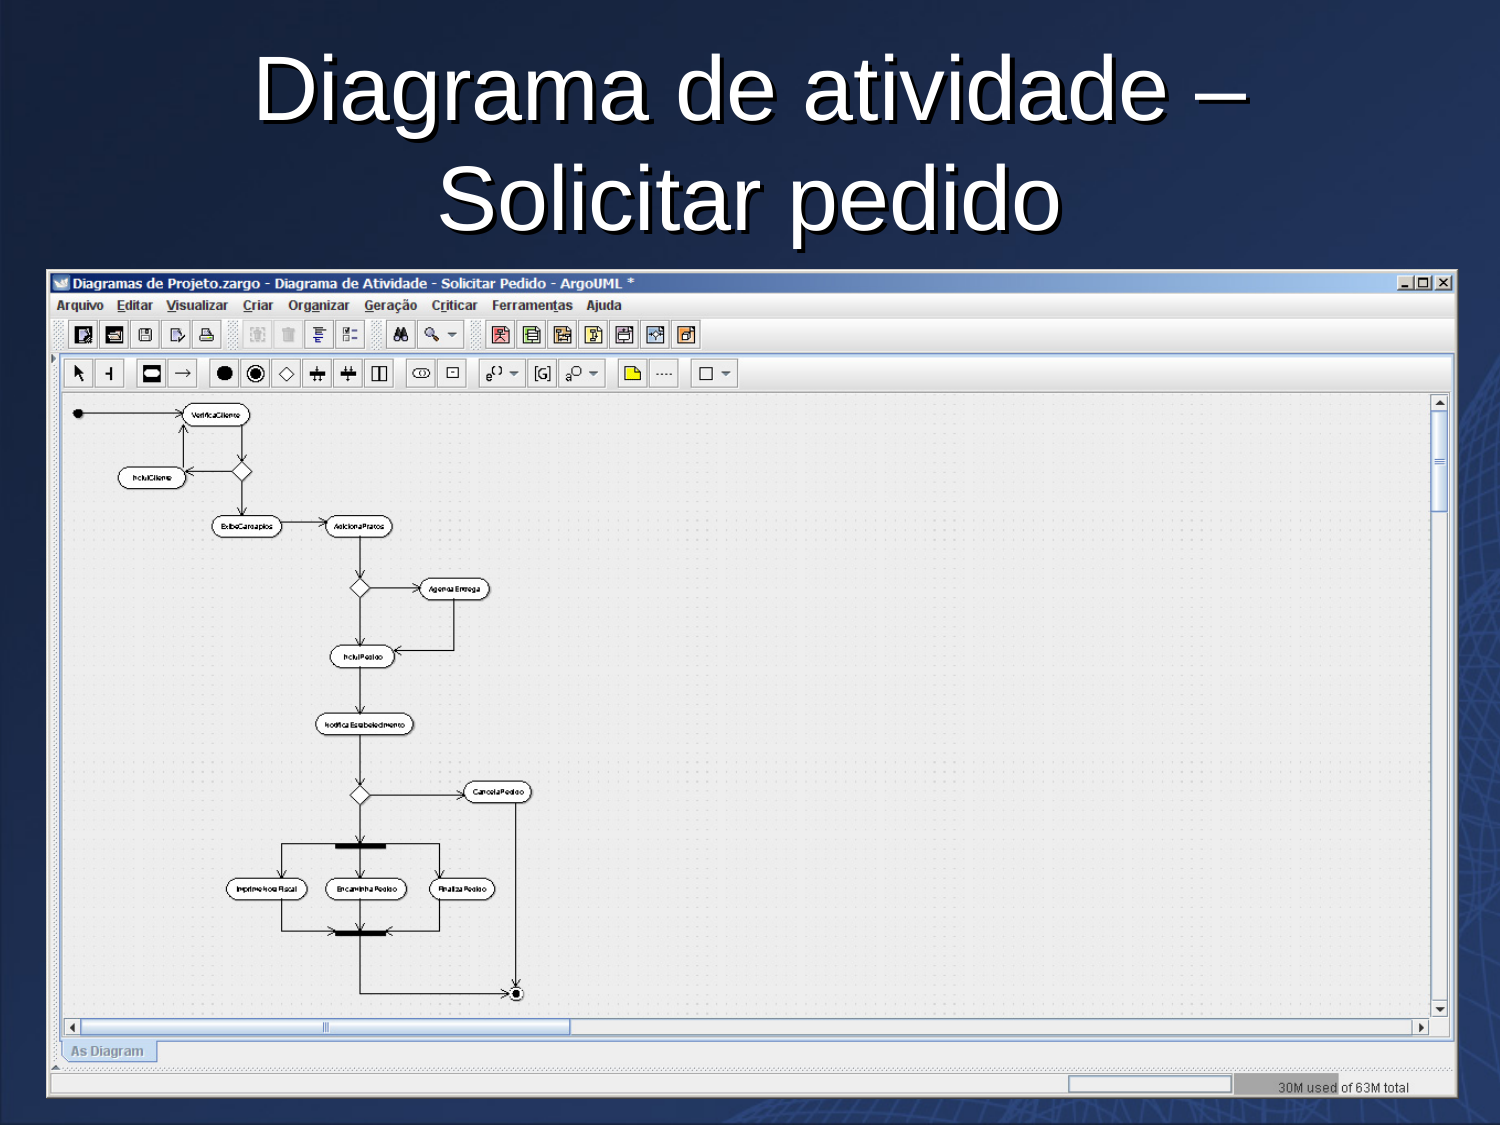

# Diagrama de atividade – Solicitar pedido